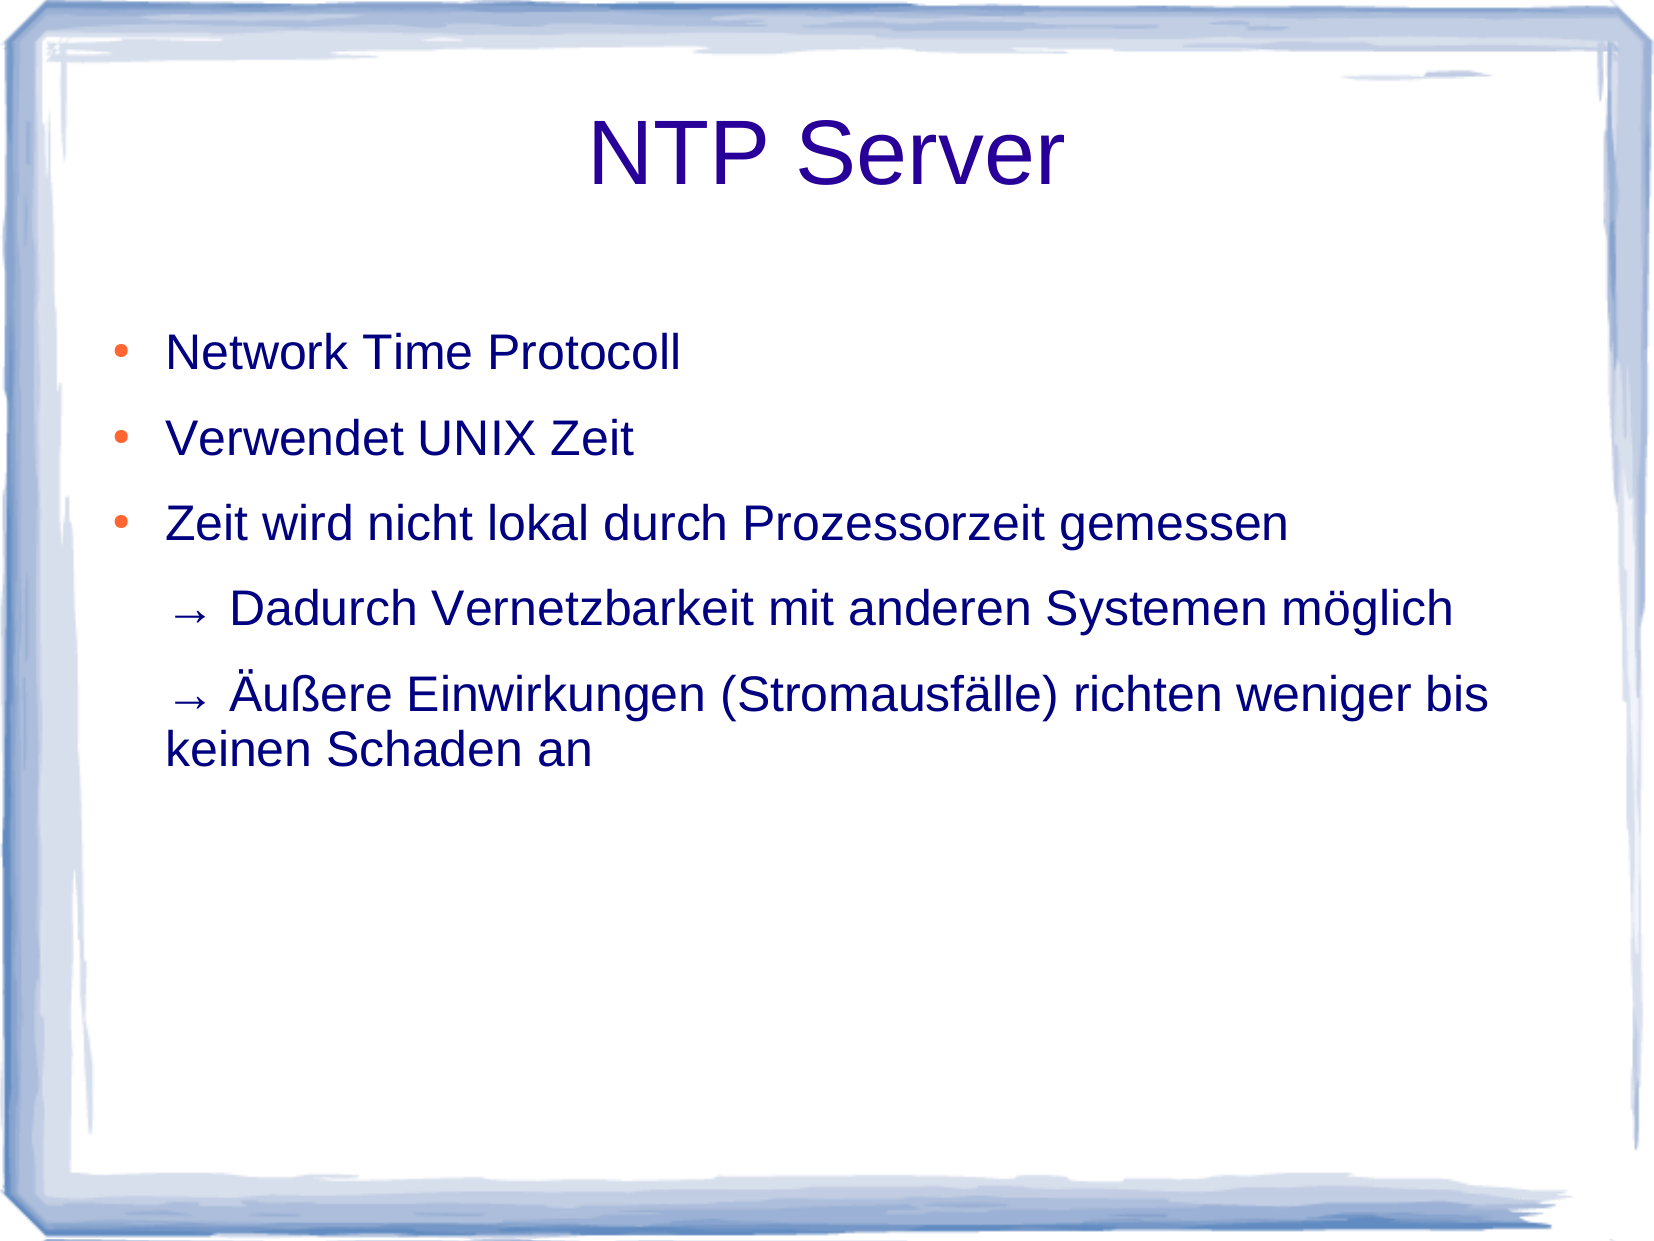

# NTP Server
Network Time Protocoll
Verwendet UNIX Zeit
Zeit wird nicht lokal durch Prozessorzeit gemessen
→ Dadurch Vernetzbarkeit mit anderen Systemen möglich
→ Äußere Einwirkungen (Stromausfälle) richten weniger bis keinen Schaden an